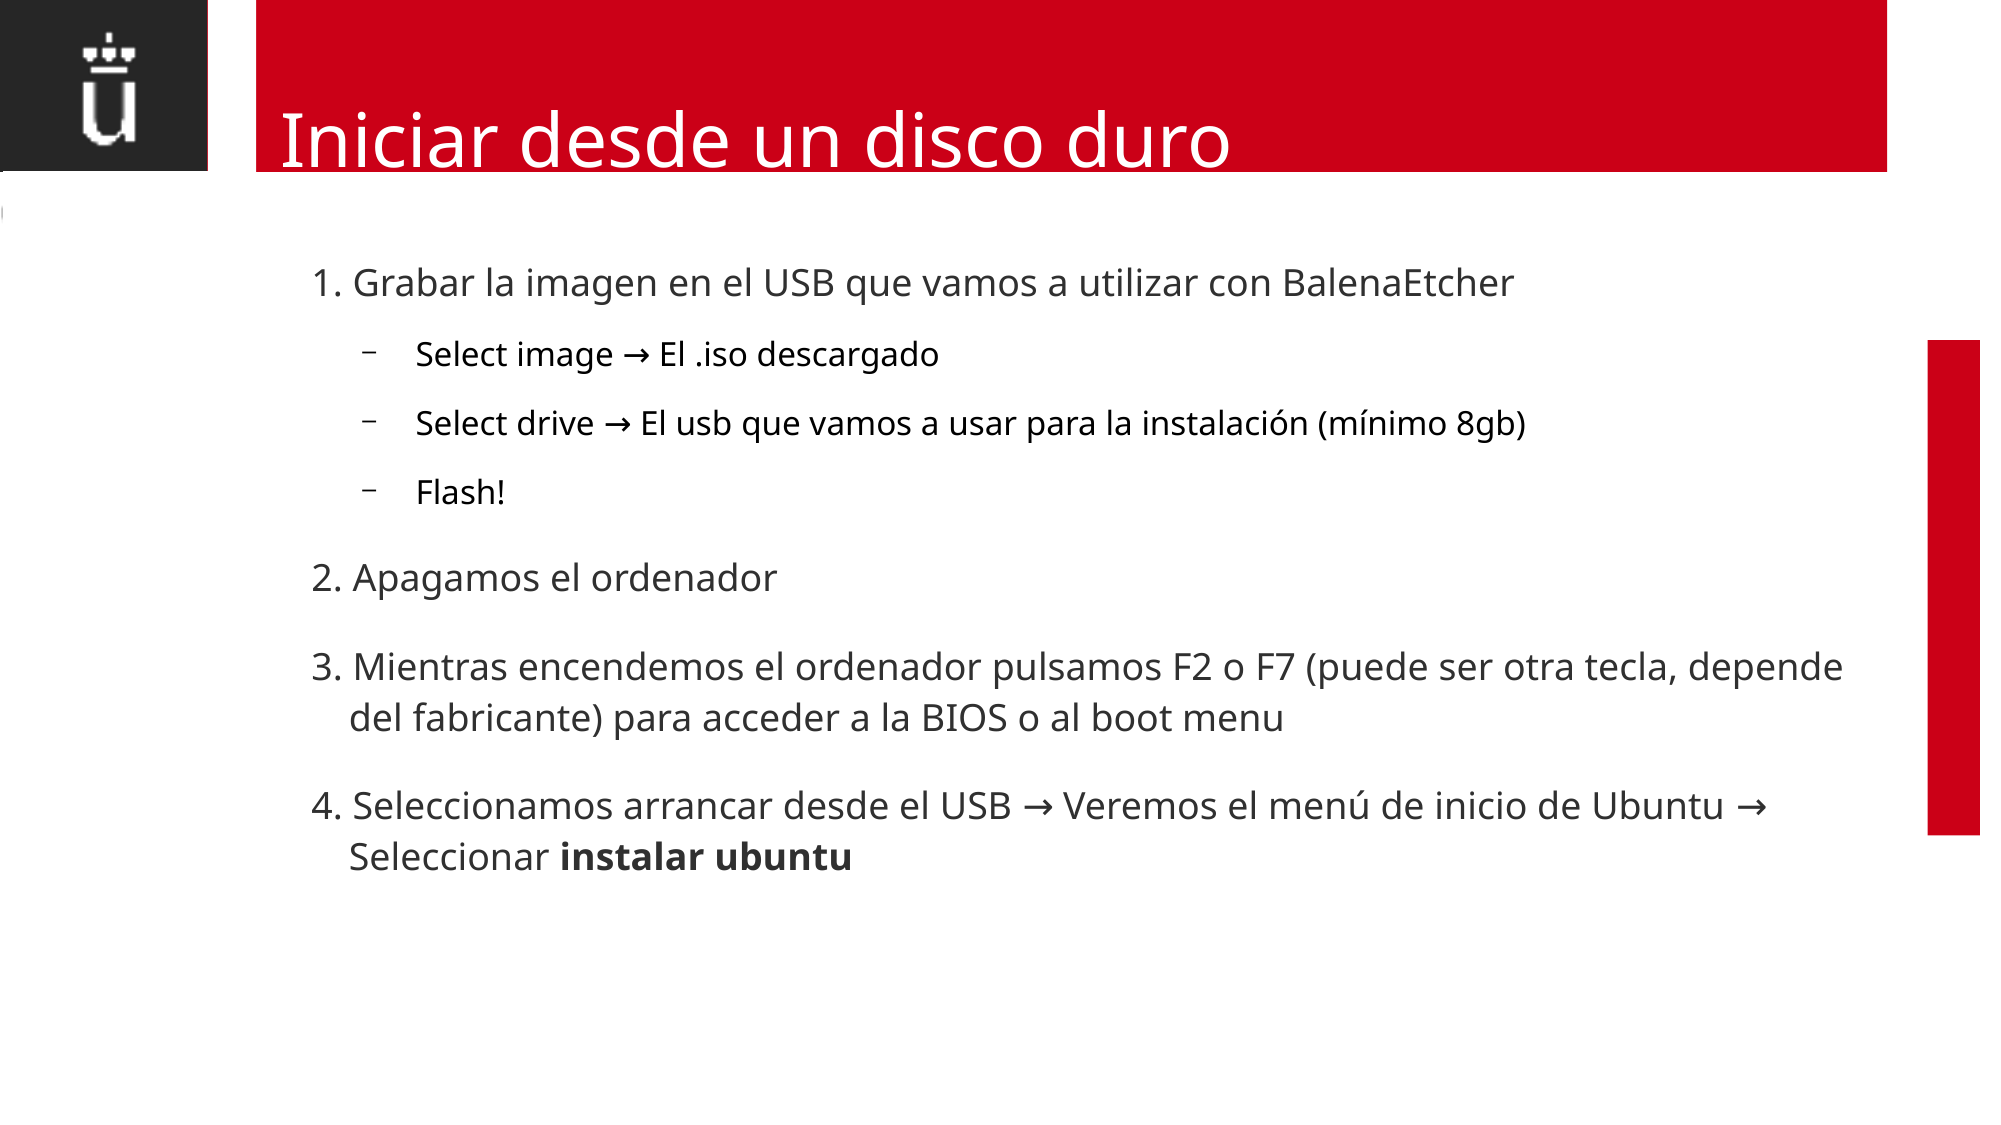

Iniciar desde un disco duro booteable
# 1. Grabar la imagen en el USB que vamos a utilizar con BalenaEtcher
Select image → El .iso descargado
Select drive → El usb que vamos a usar para la instalación (mínimo 8gb)
Flash!
2. Apagamos el ordenador
3. Mientras encendemos el ordenador pulsamos F2 o F7 (puede ser otra tecla, depende del fabricante) para acceder a la BIOS o al boot menu
4. Seleccionamos arrancar desde el USB → Veremos el menú de inicio de Ubuntu → Seleccionar instalar ubuntu